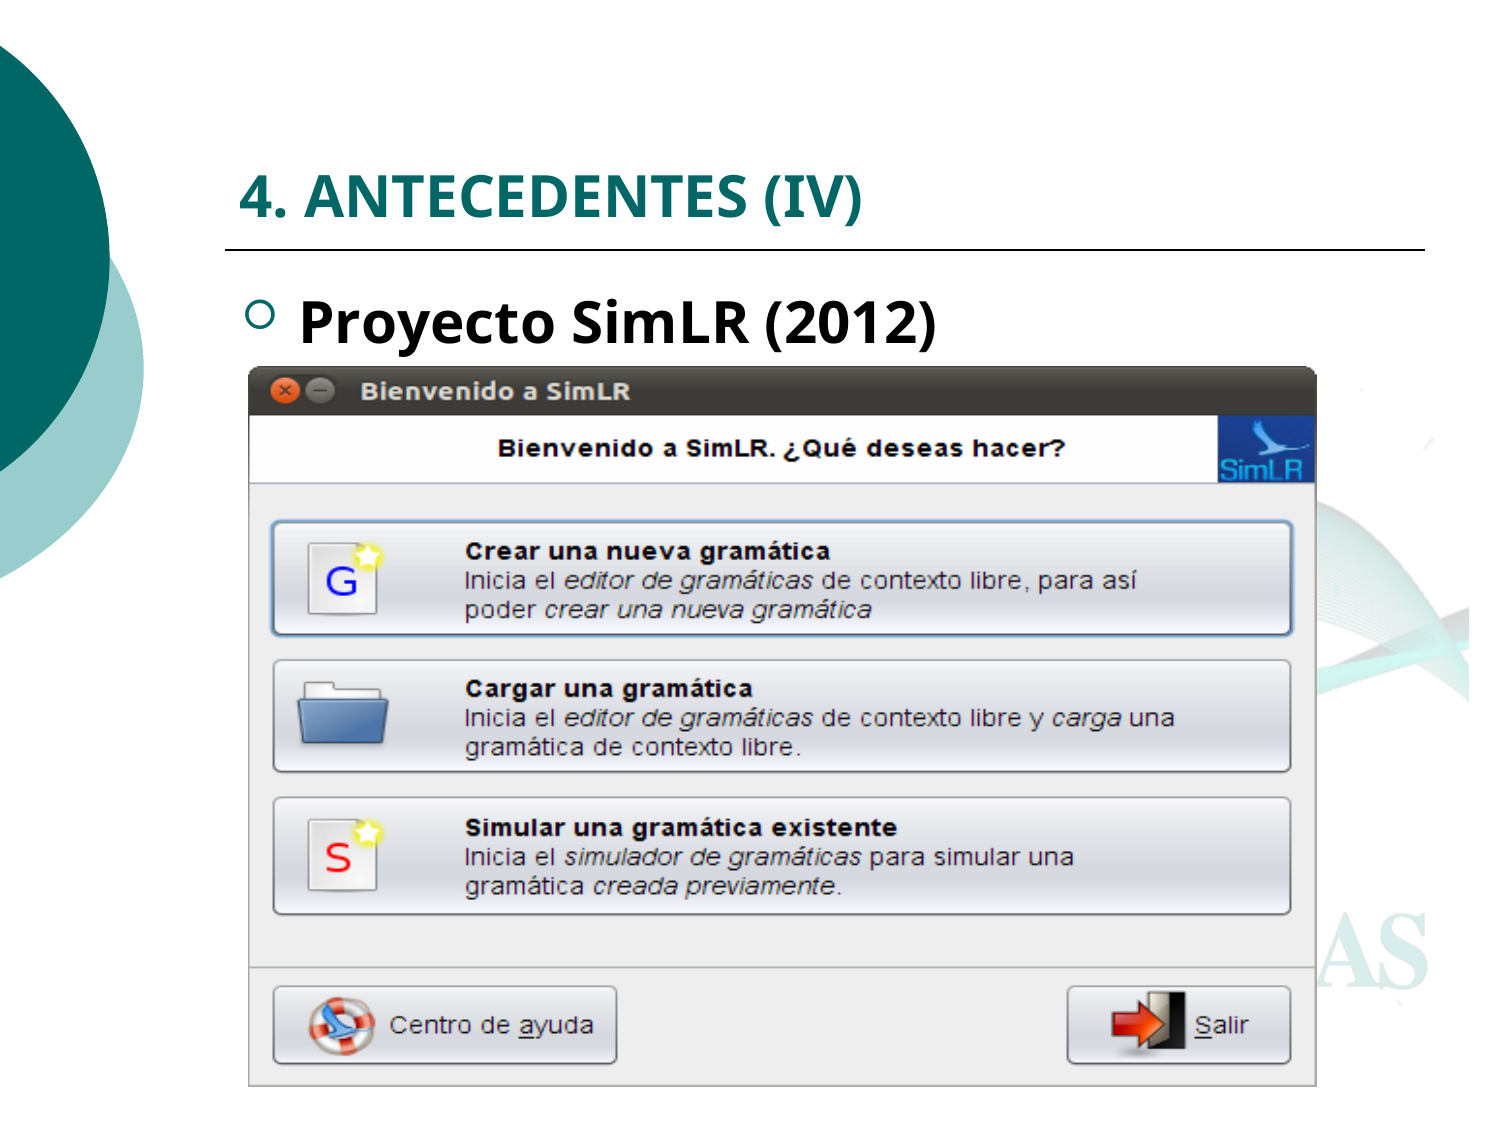

# 4. ANTECEDENTES (IV)
Proyecto SimLR (2012)